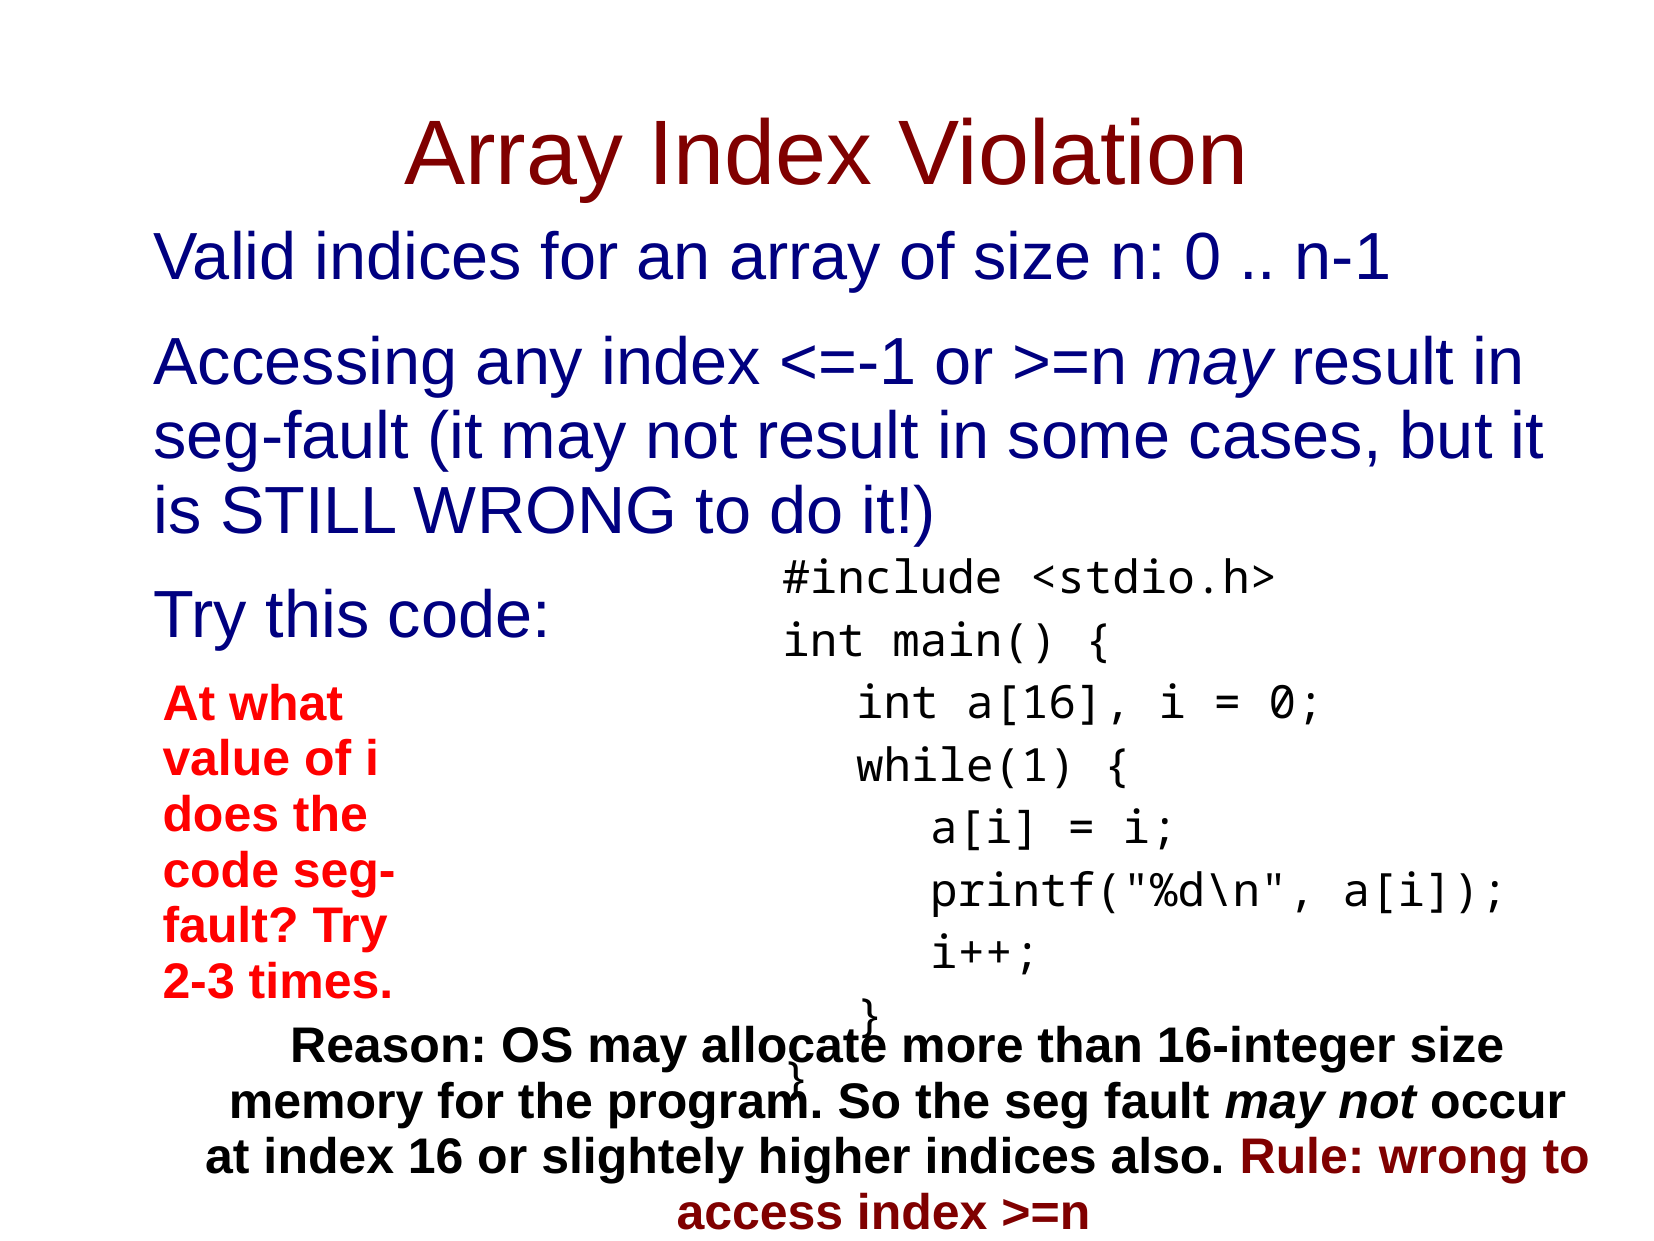

# Array Index Violation
Valid indices for an array of size n: 0 .. n-1
Accessing any index <=-1 or >=n may result in seg-fault (it may not result in some cases, but it is STILL WRONG to do it!)
Try this code:
#include <stdio.h>
int main() {
	int a[16], i = 0;
	while(1) {
		a[i] = i;
		printf("%d\n", a[i]);
		i++;
	}
}
At what value of i does the code seg-fault? Try 2-3 times.
Reason: OS may allocate more than 16-integer size memory for the program. So the seg fault may not occur at index 16 or slightely higher indices also. Rule: wrong to access index >=n